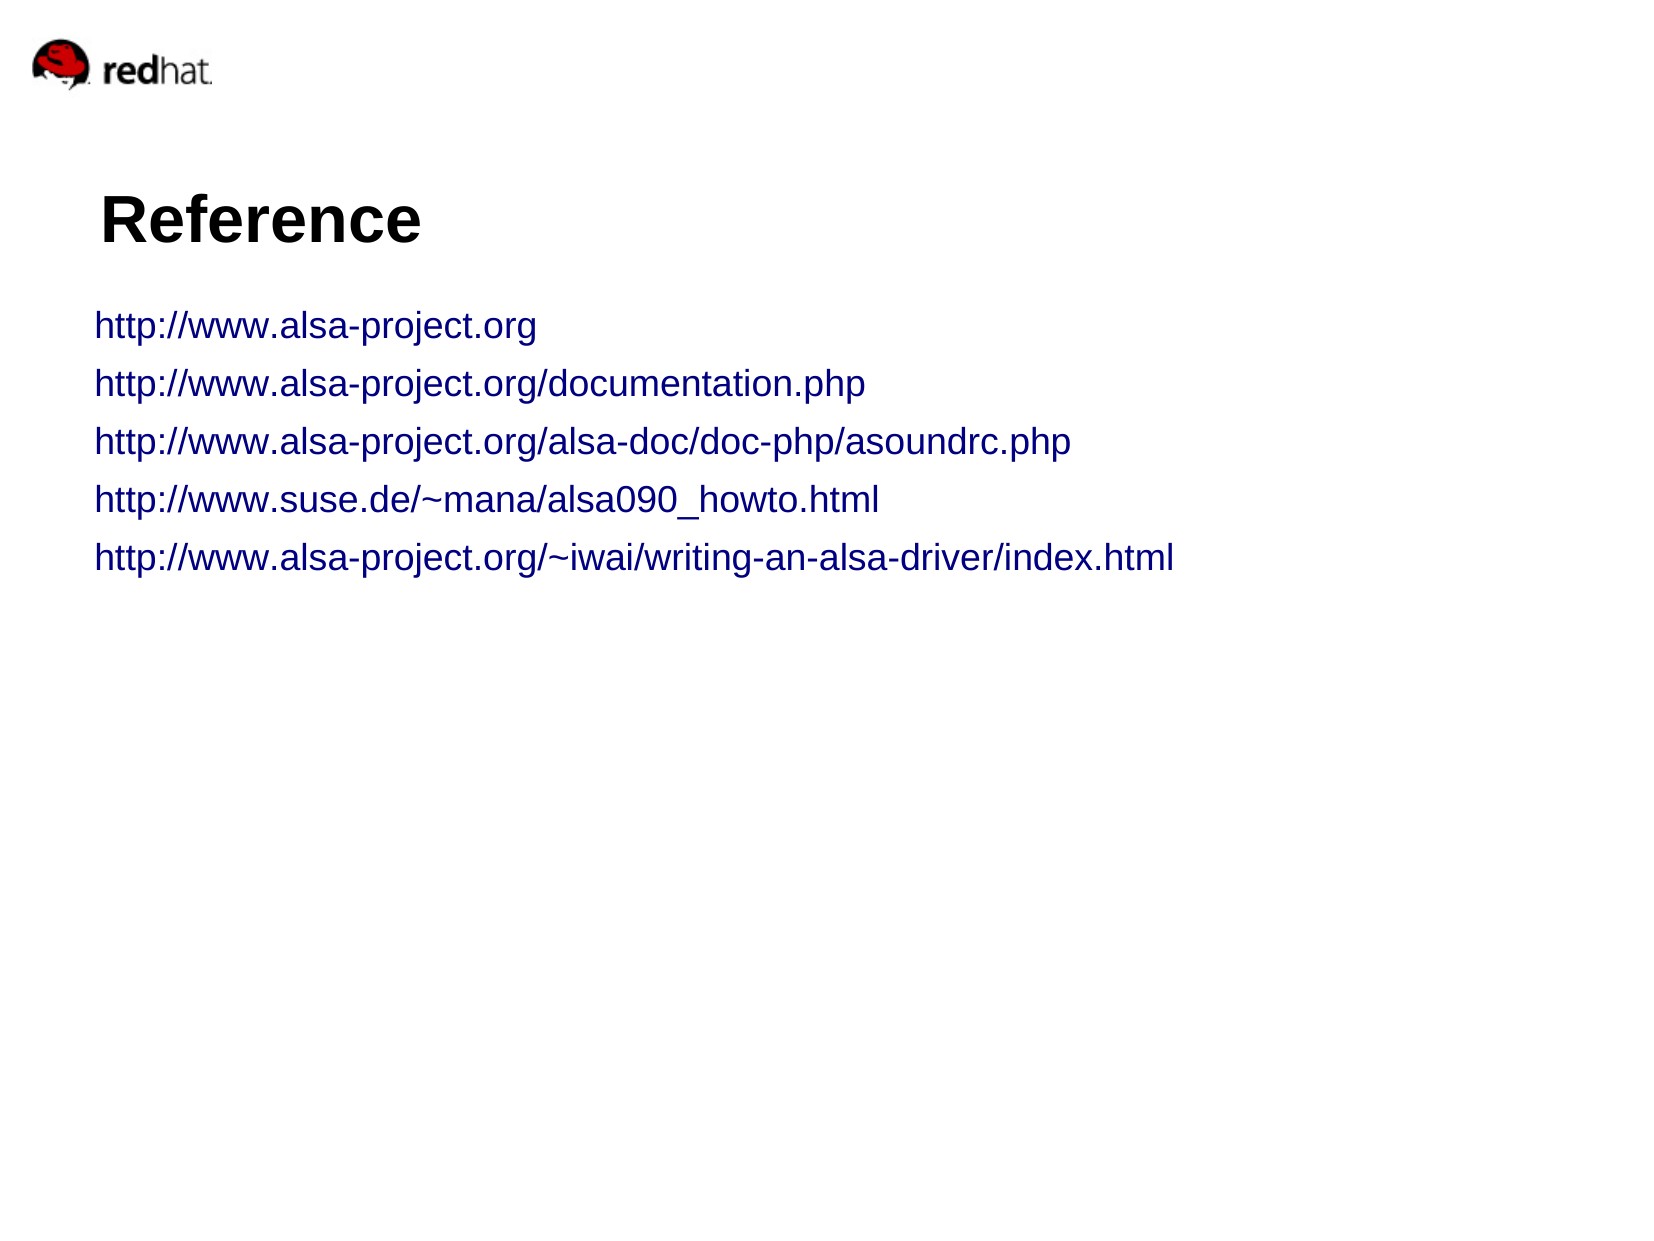

# Reference
http://www.alsa-project.org
http://www.alsa-project.org/documentation.php
http://www.alsa-project.org/alsa-doc/doc-php/asoundrc.php
http://www.suse.de/~mana/alsa090_howto.html
http://www.alsa-project.org/~iwai/writing-an-alsa-driver/index.html